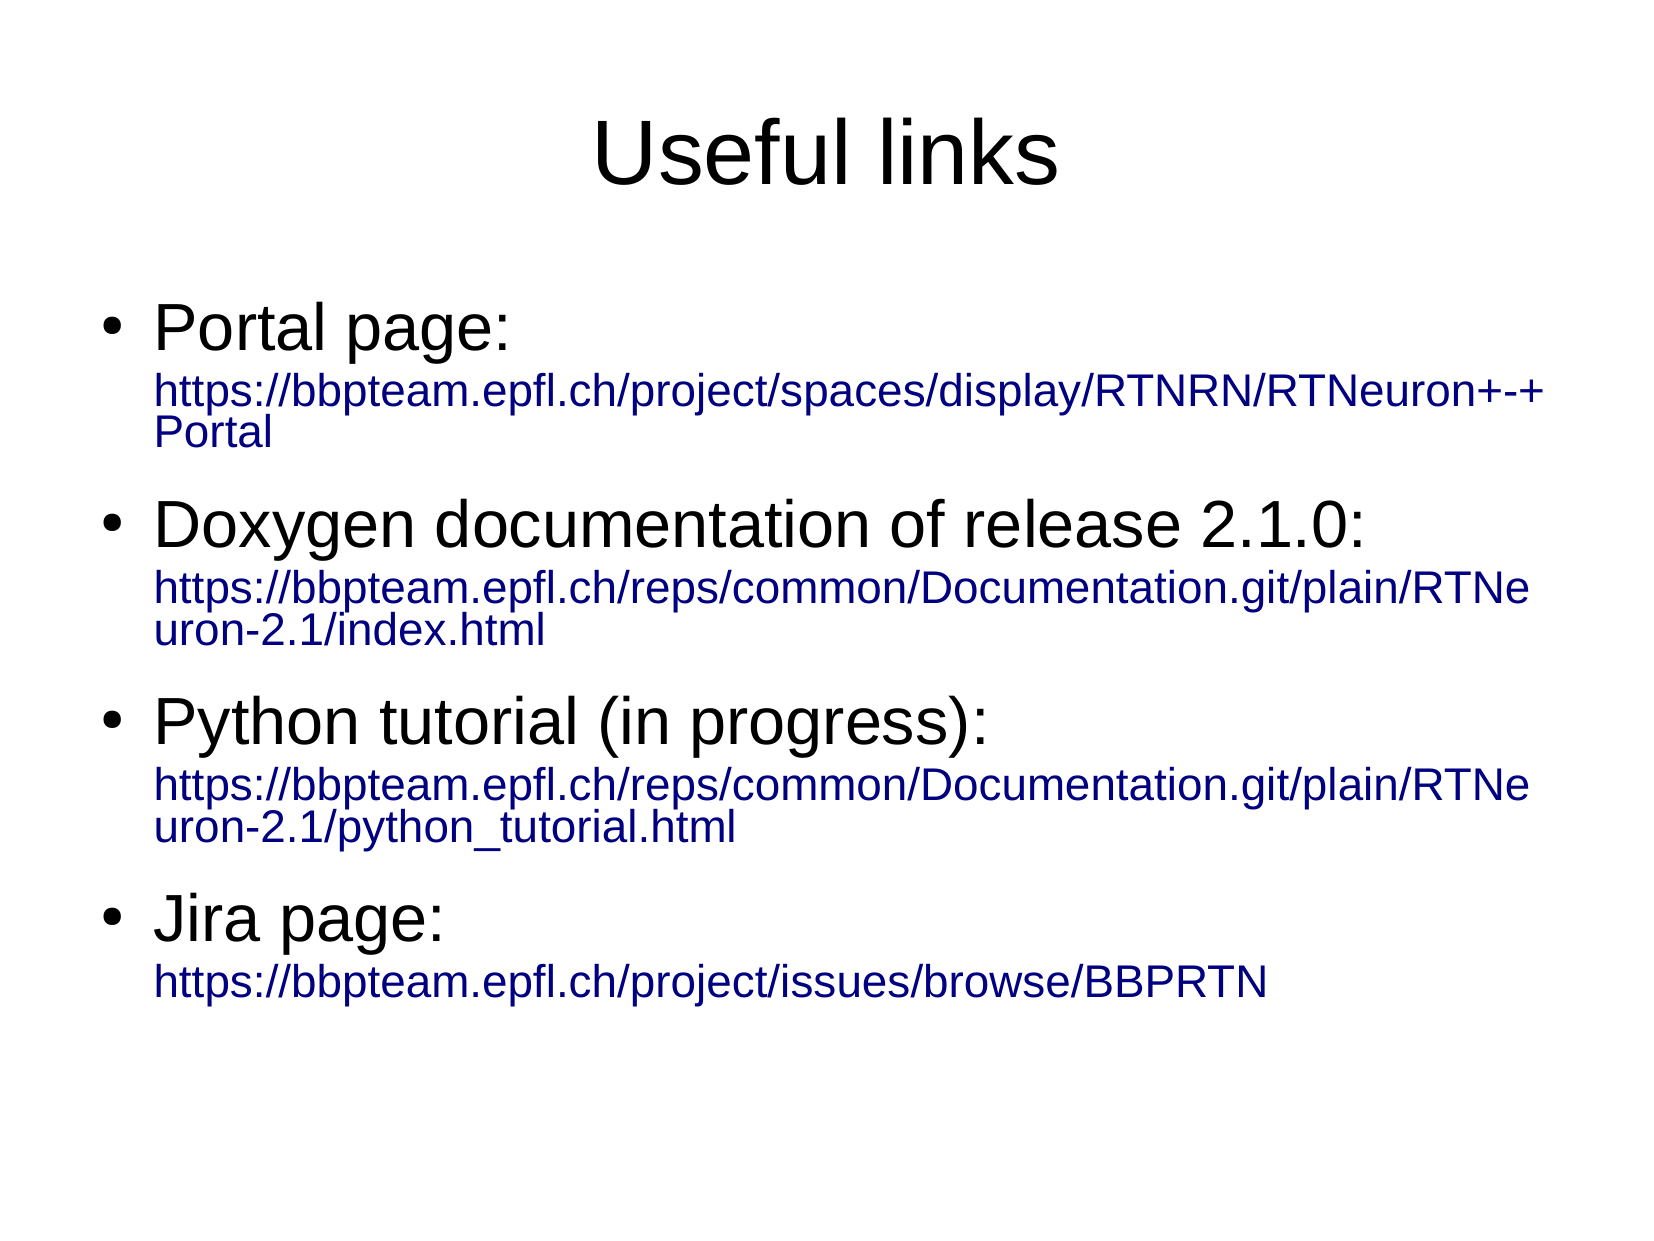

# Useful links
Portal page:https://bbpteam.epfl.ch/project/spaces/display/RTNRN/RTNeuron+-+Portal
Doxygen documentation of release 2.1.0:
https://bbpteam.epfl.ch/reps/common/Documentation.git/plain/RTNeuron-2.1/index.html
Python tutorial (in progress):
https://bbpteam.epfl.ch/reps/common/Documentation.git/plain/RTNeuron-2.1/python_tutorial.html
Jira page:
https://bbpteam.epfl.ch/project/issues/browse/BBPRTN